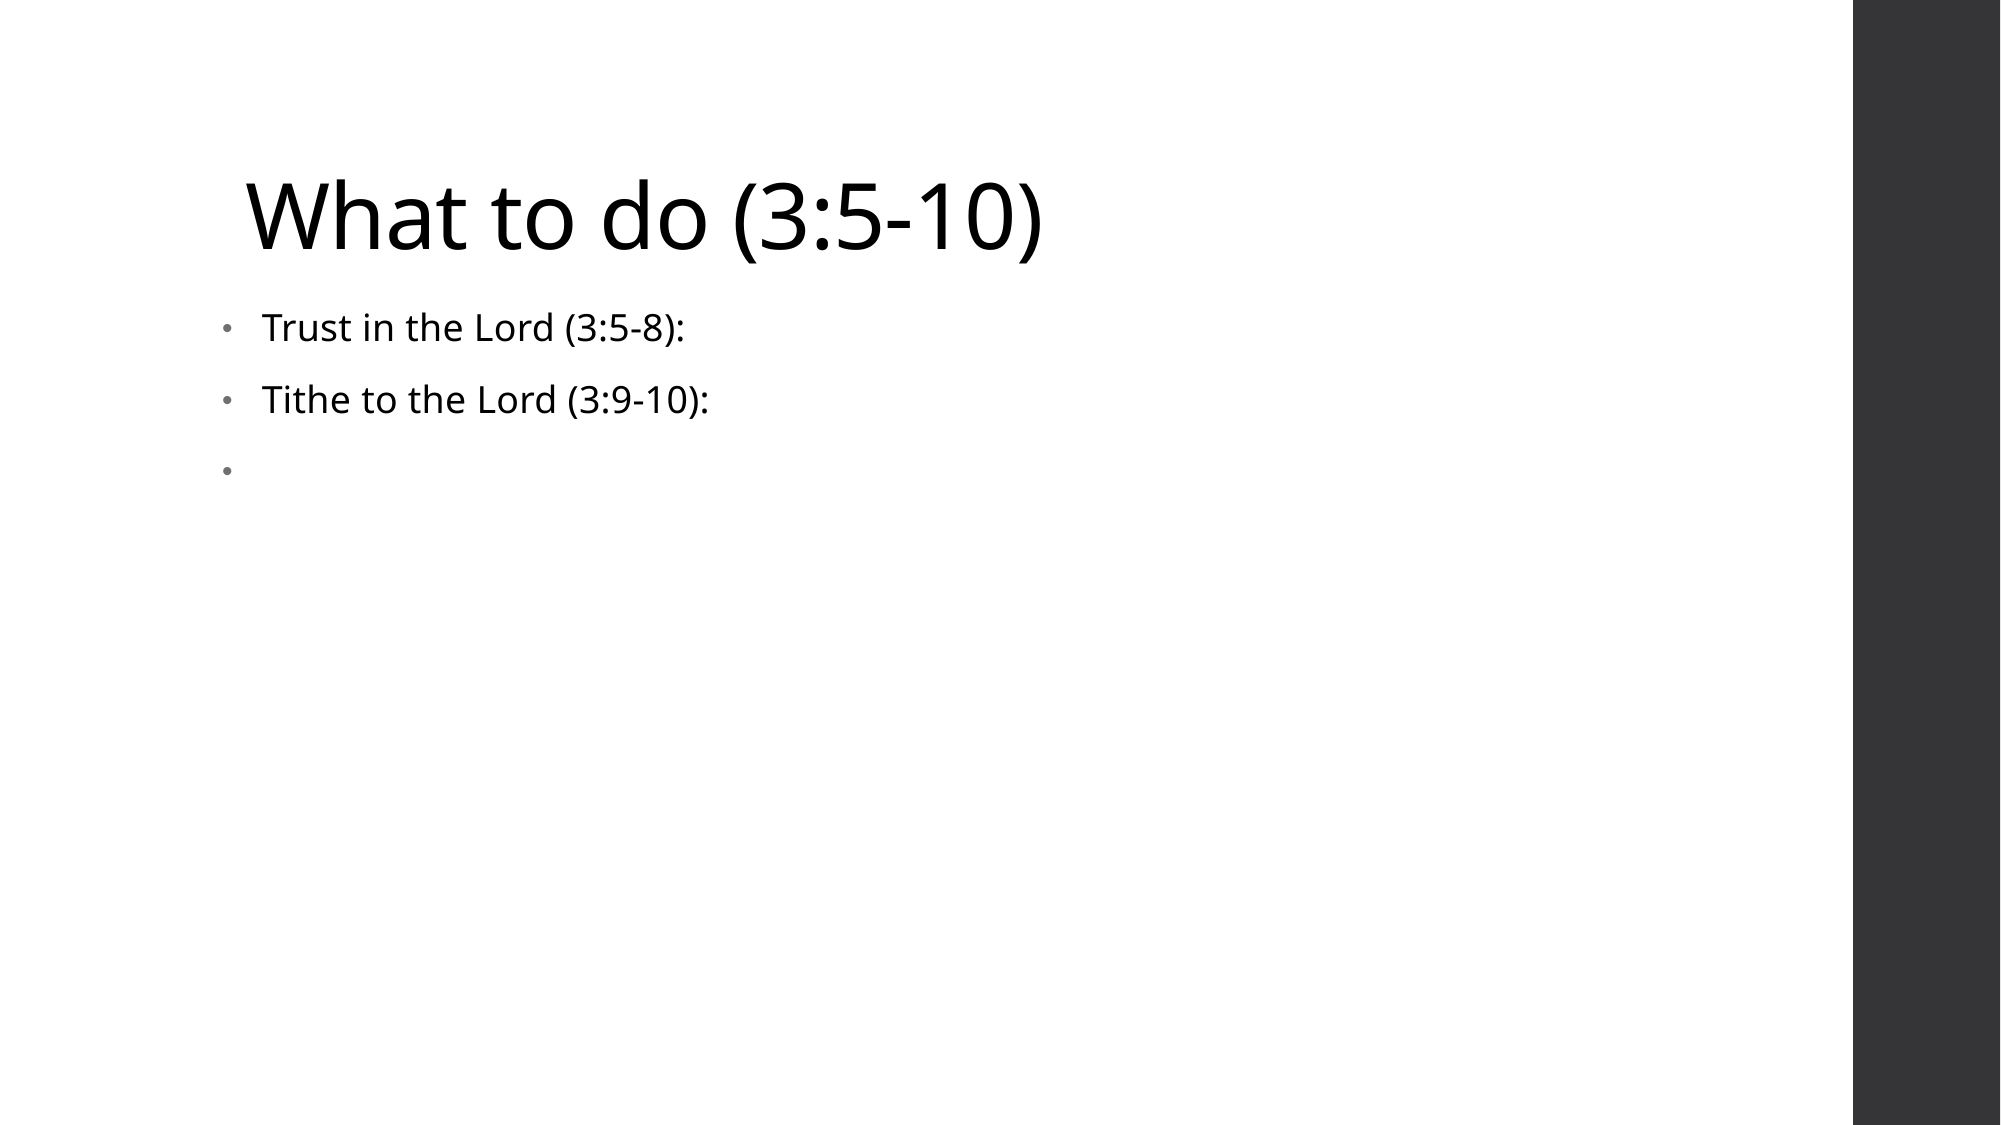

# What to do (3:5-10)
 Trust in the Lord (3:5-8):
 Tithe to the Lord (3:9-10):